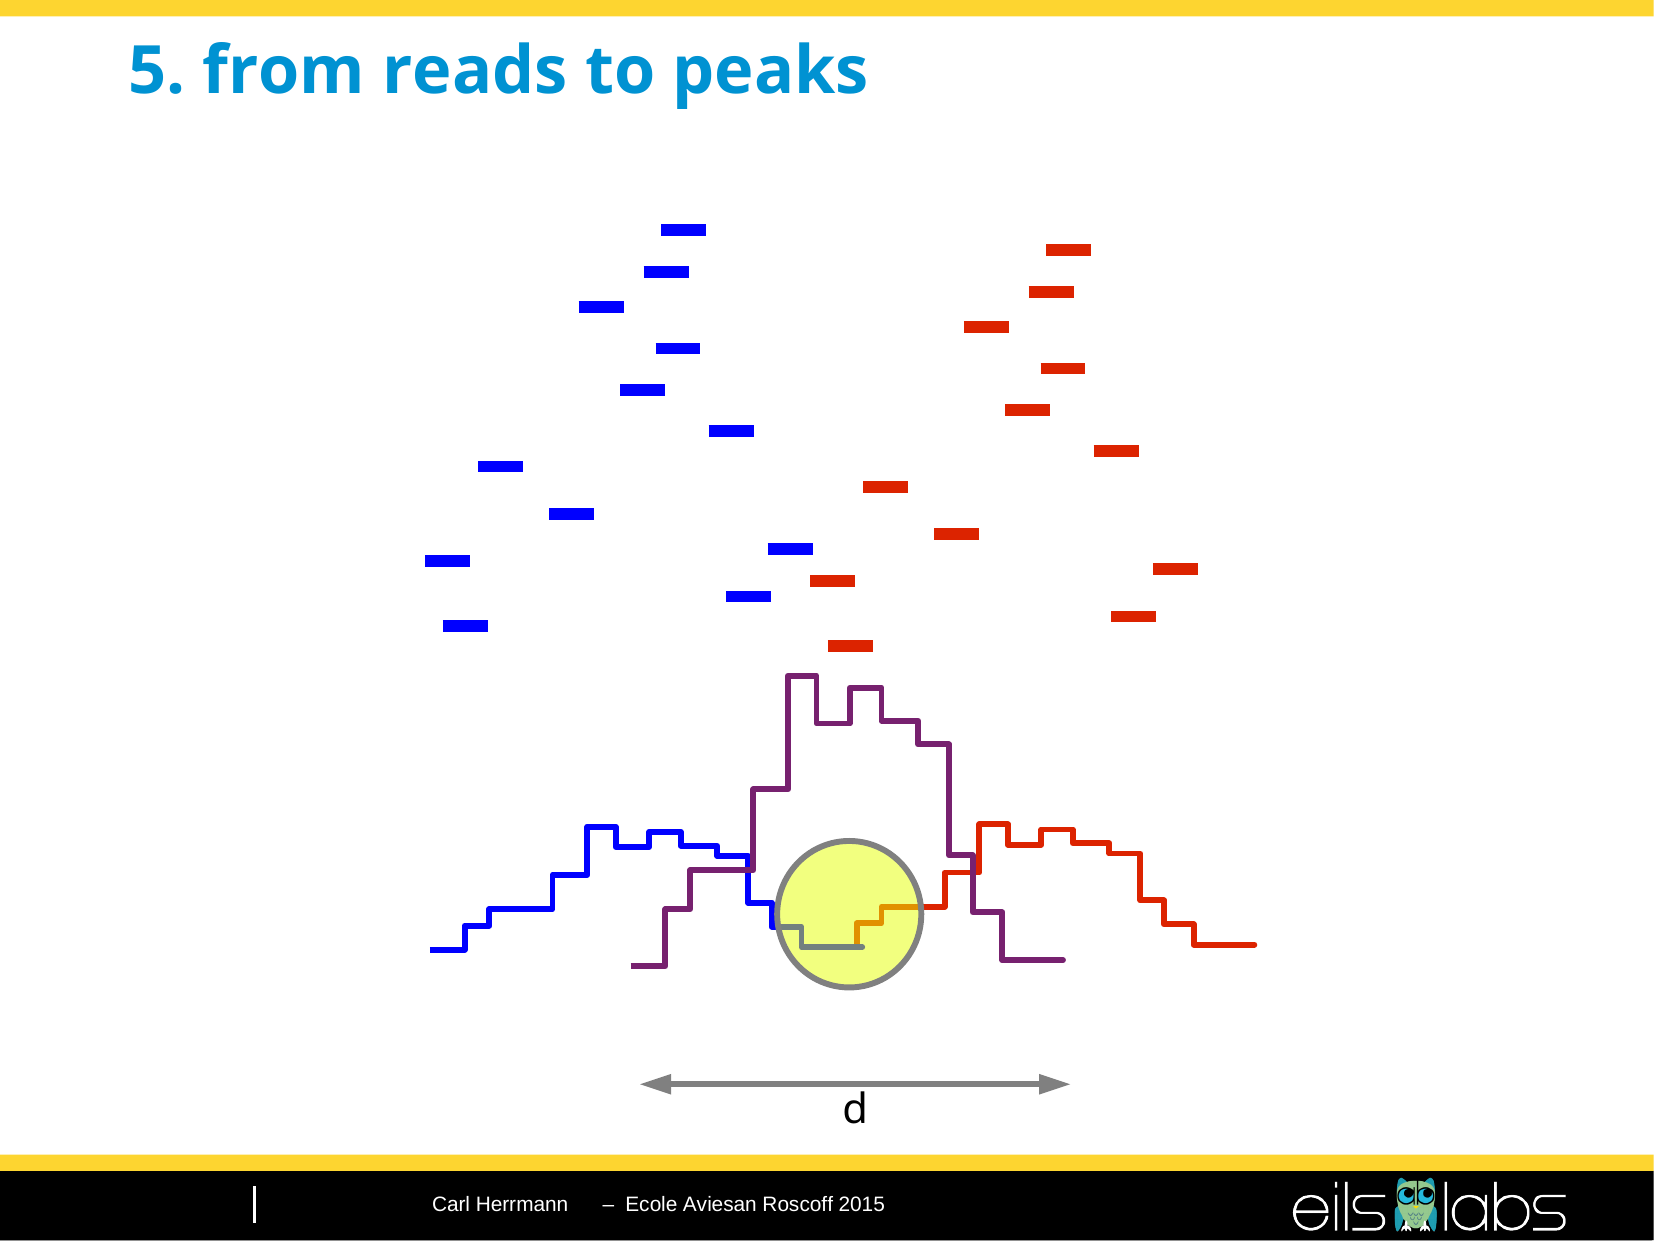

# 5. from reads to peaks
d